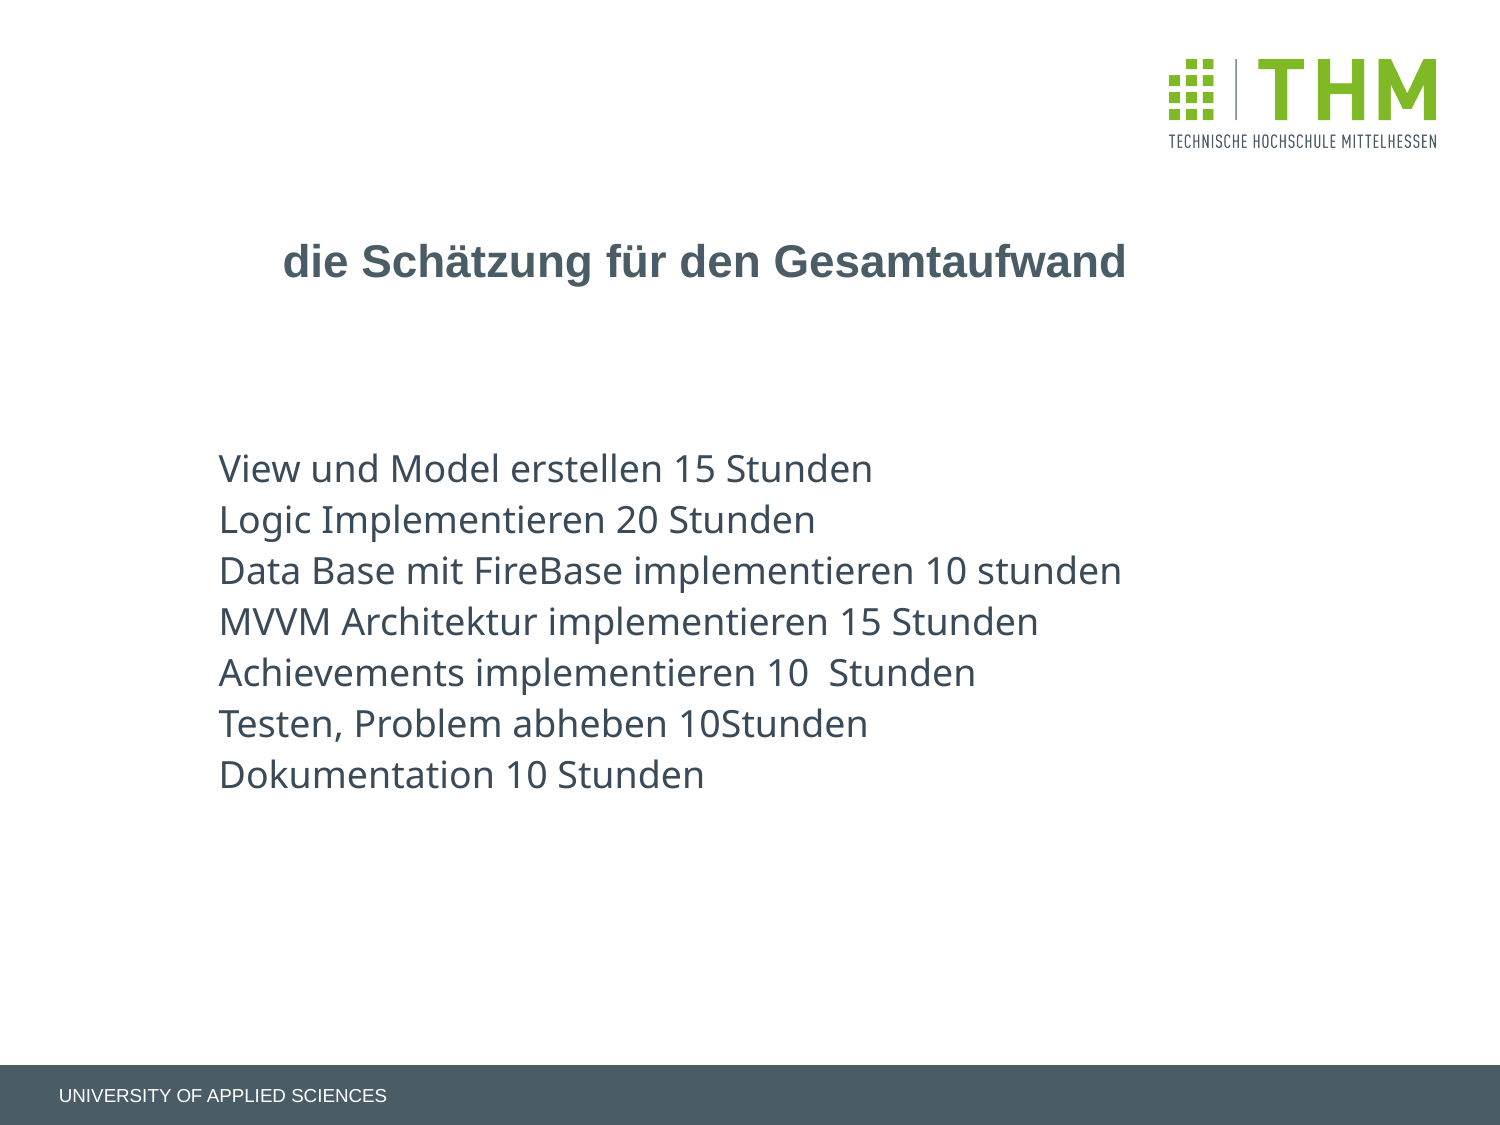

# die Schätzung für den Gesamtaufwand
View und Model erstellen 15 Stunden
Logic Implementieren 20 Stunden
Data Base mit FireBase implementieren 10 stunden
MVVM Architektur implementieren 15 Stunden
Achievements implementieren 10 Stunden
Testen, Problem abheben 10Stunden
Dokumentation 10 Stunden